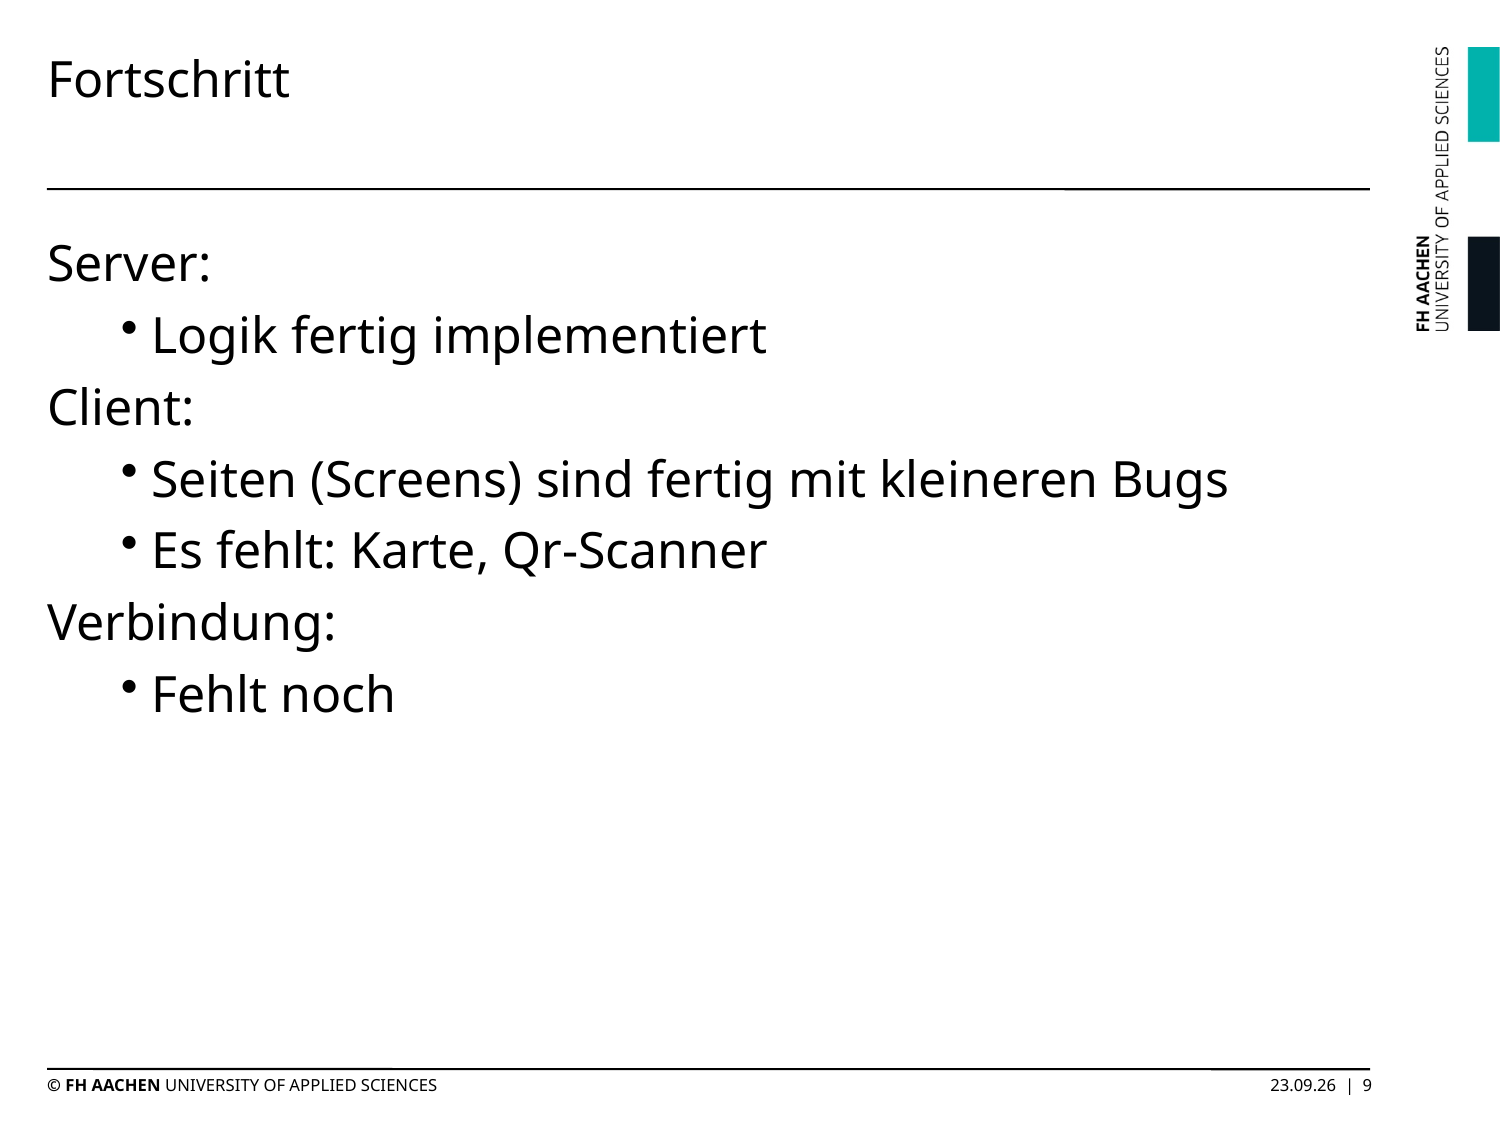

# Fortschritt
Server:
 Logik fertig implementiert
Client:
 Seiten (Screens) sind fertig mit kleineren Bugs
 Es fehlt: Karte, Qr-Scanner
Verbindung:
 Fehlt noch